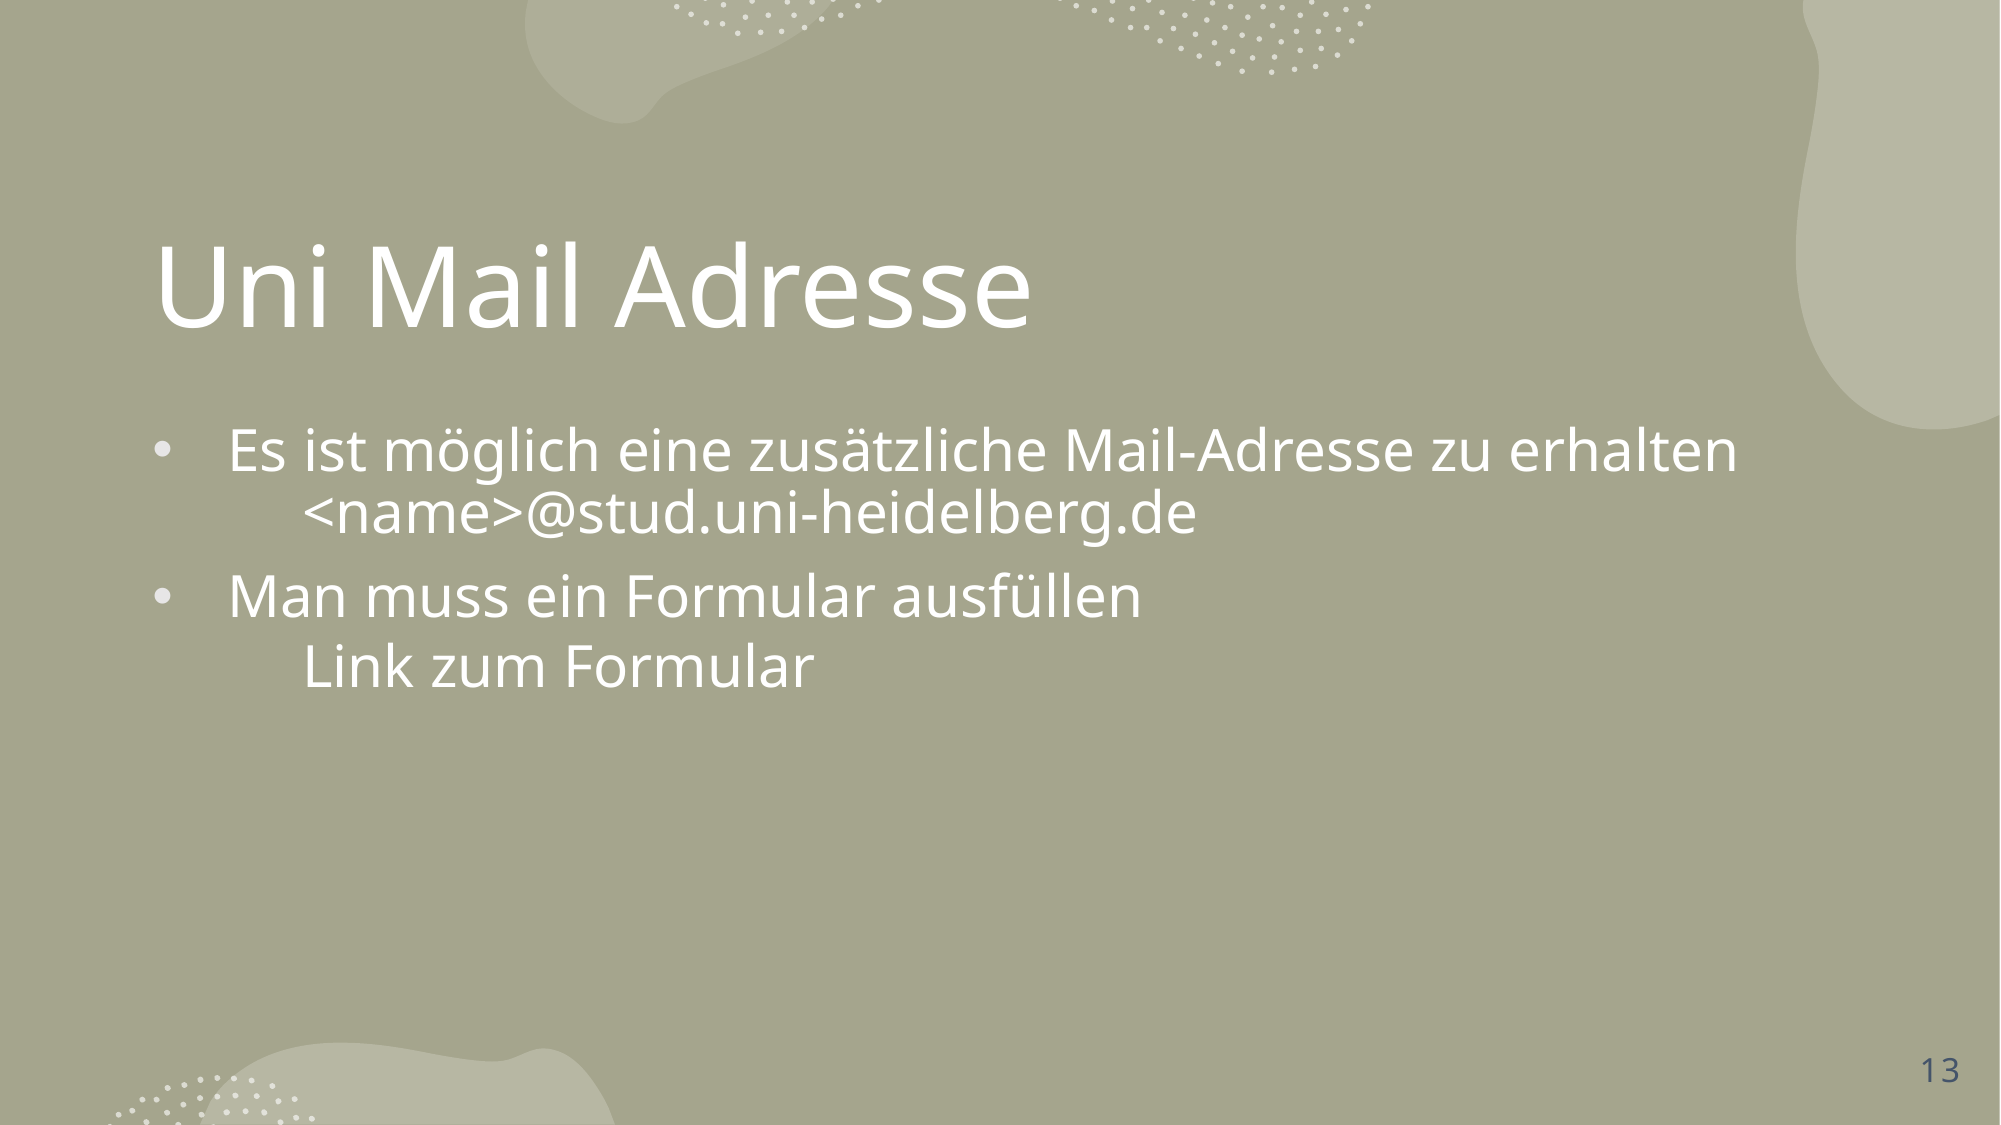

# Uni Mail Adresse
Es ist möglich eine zusätzliche Mail-Adresse zu erhalten
<name>@stud.uni-heidelberg.de
Man muss ein Formular ausfüllen
Link zum Formular